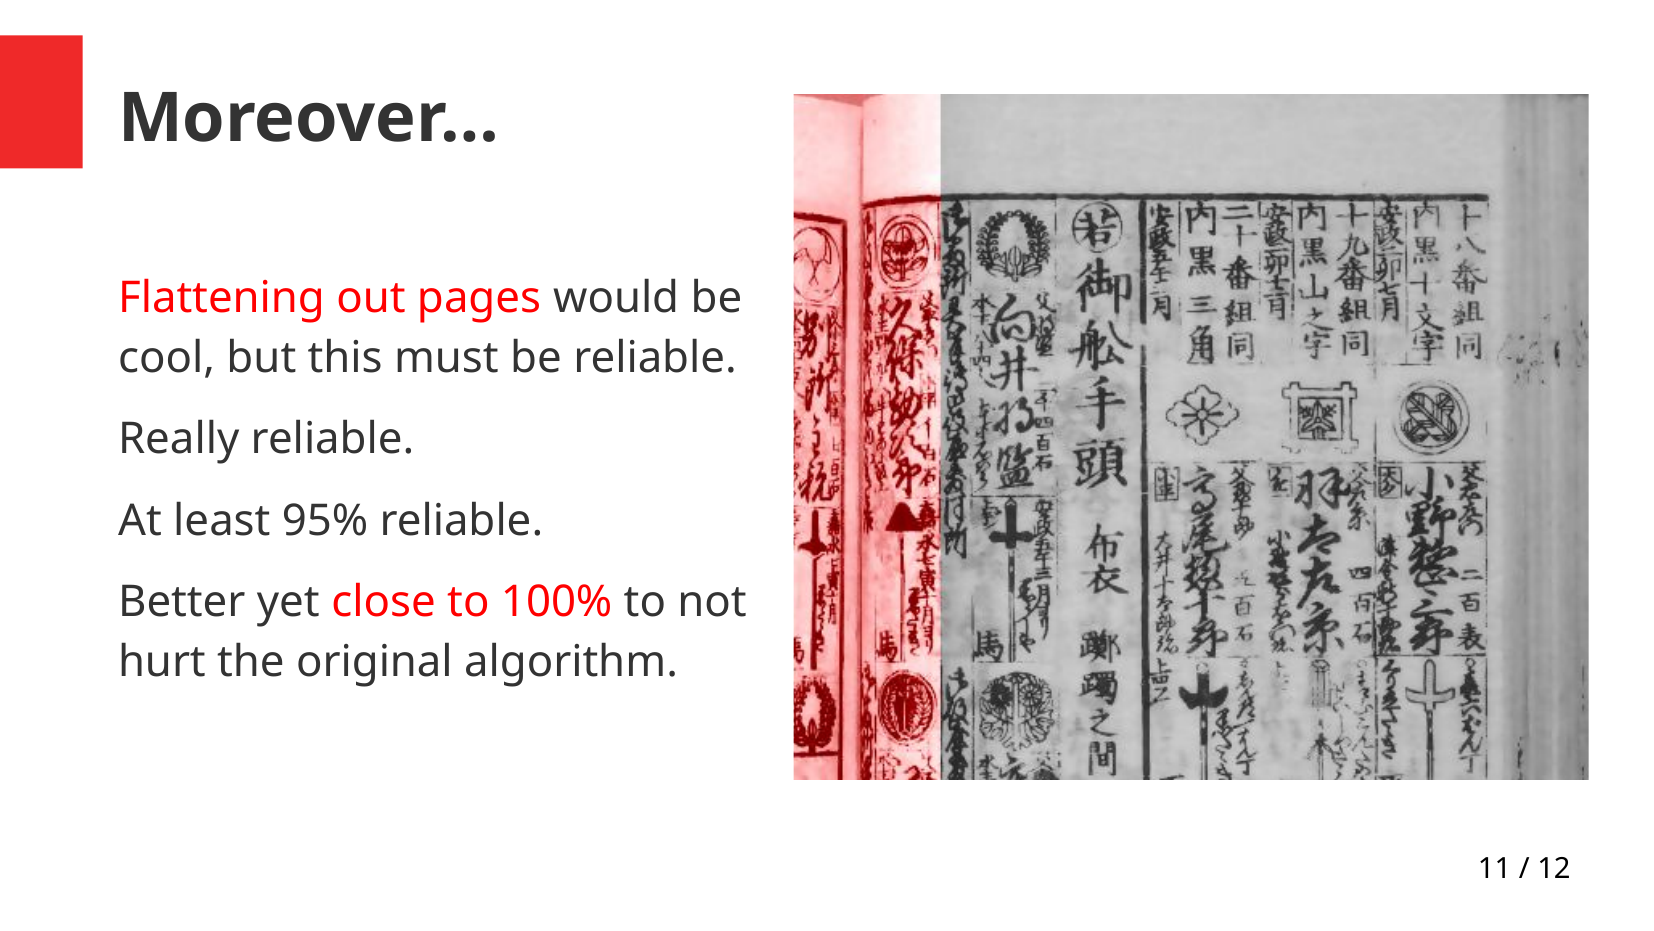

# Moreover…
Flattening out pages would be cool, but this must be reliable.
Really reliable.
At least 95% reliable.
Better yet close to 100% to not hurt the original algorithm.
11